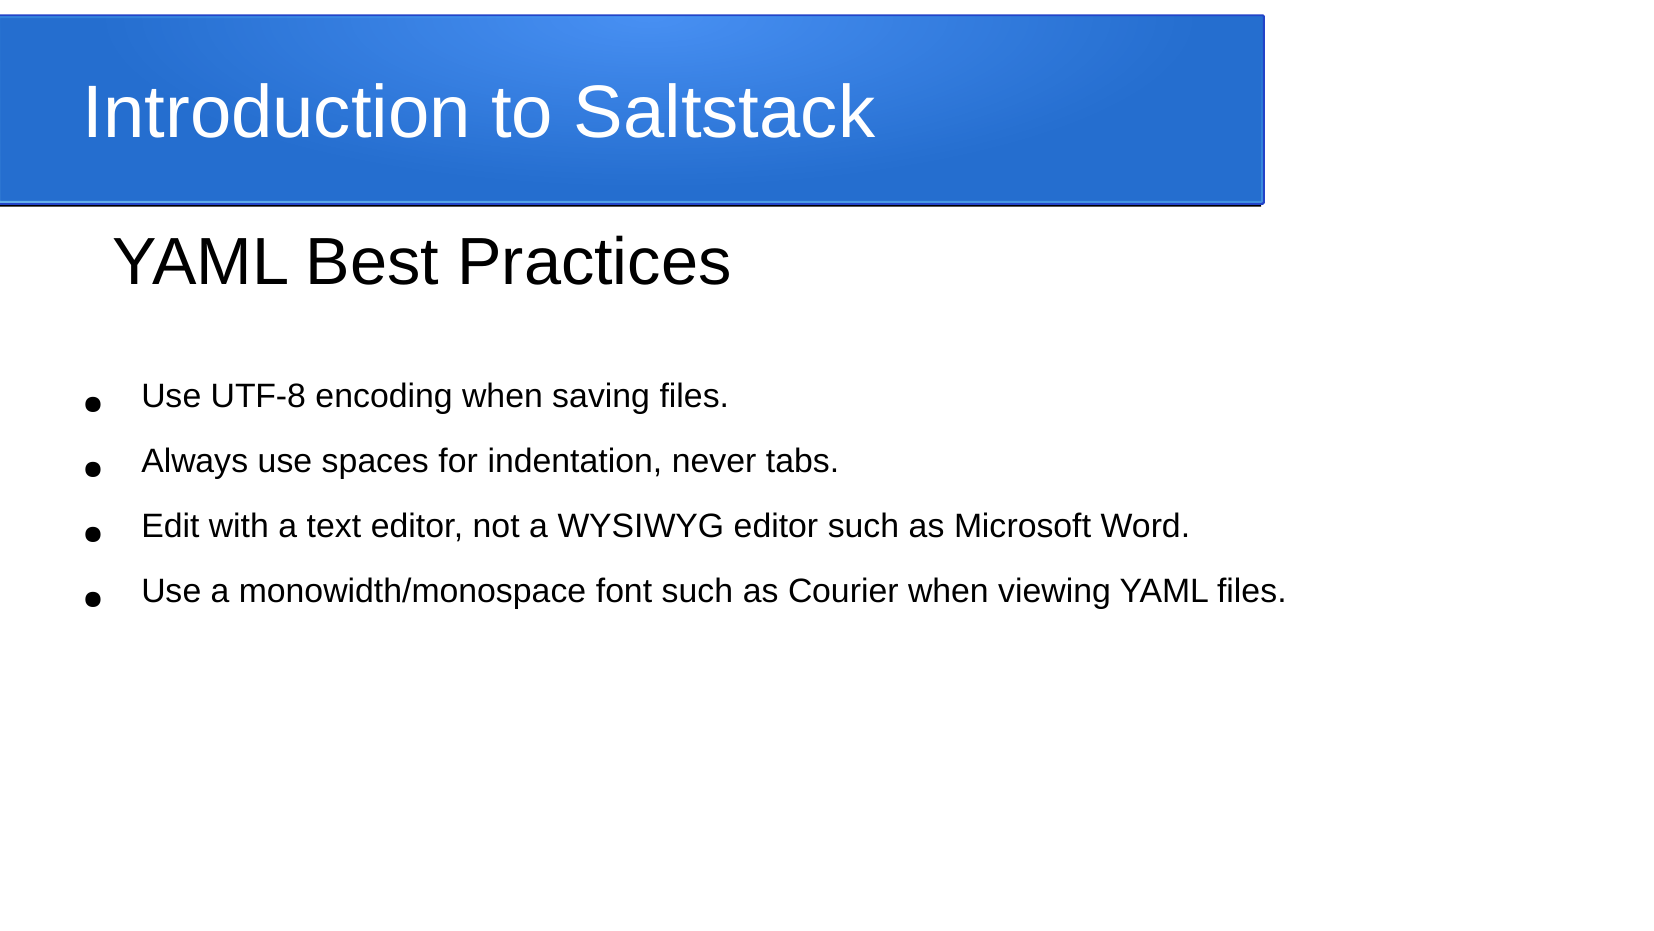

# Introduction to Saltstack
 YAML Best Practices
 Use UTF-8 encoding when saving files.
 Always use spaces for indentation, never tabs.
 Edit with a text editor, not a WYSIWYG editor such as Microsoft Word.
 Use a monowidth/monospace font such as Courier when viewing YAML files.